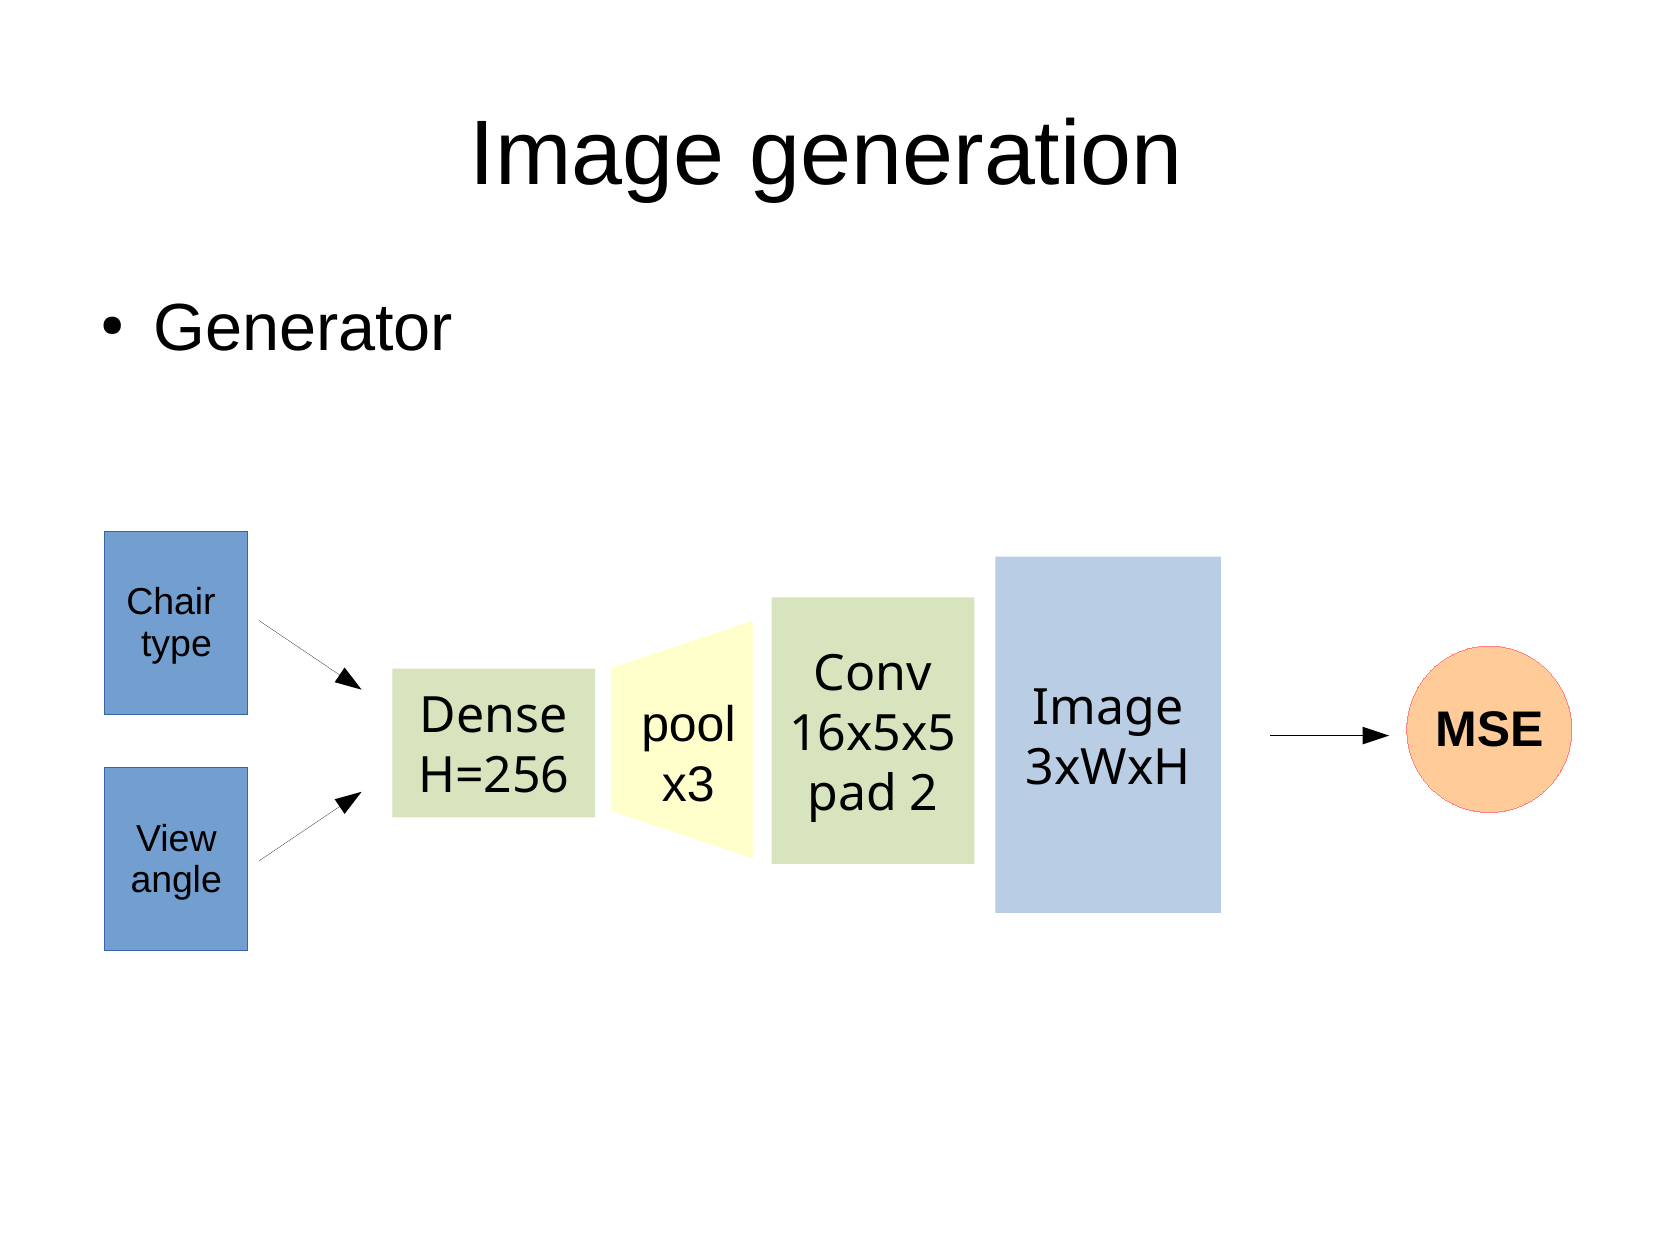

# Image generation
Generator
Chair
type
Image
3xWxH
Conv
16x5x5
pad 2
MSE
Dense
H=256
pool
x3
View
angle